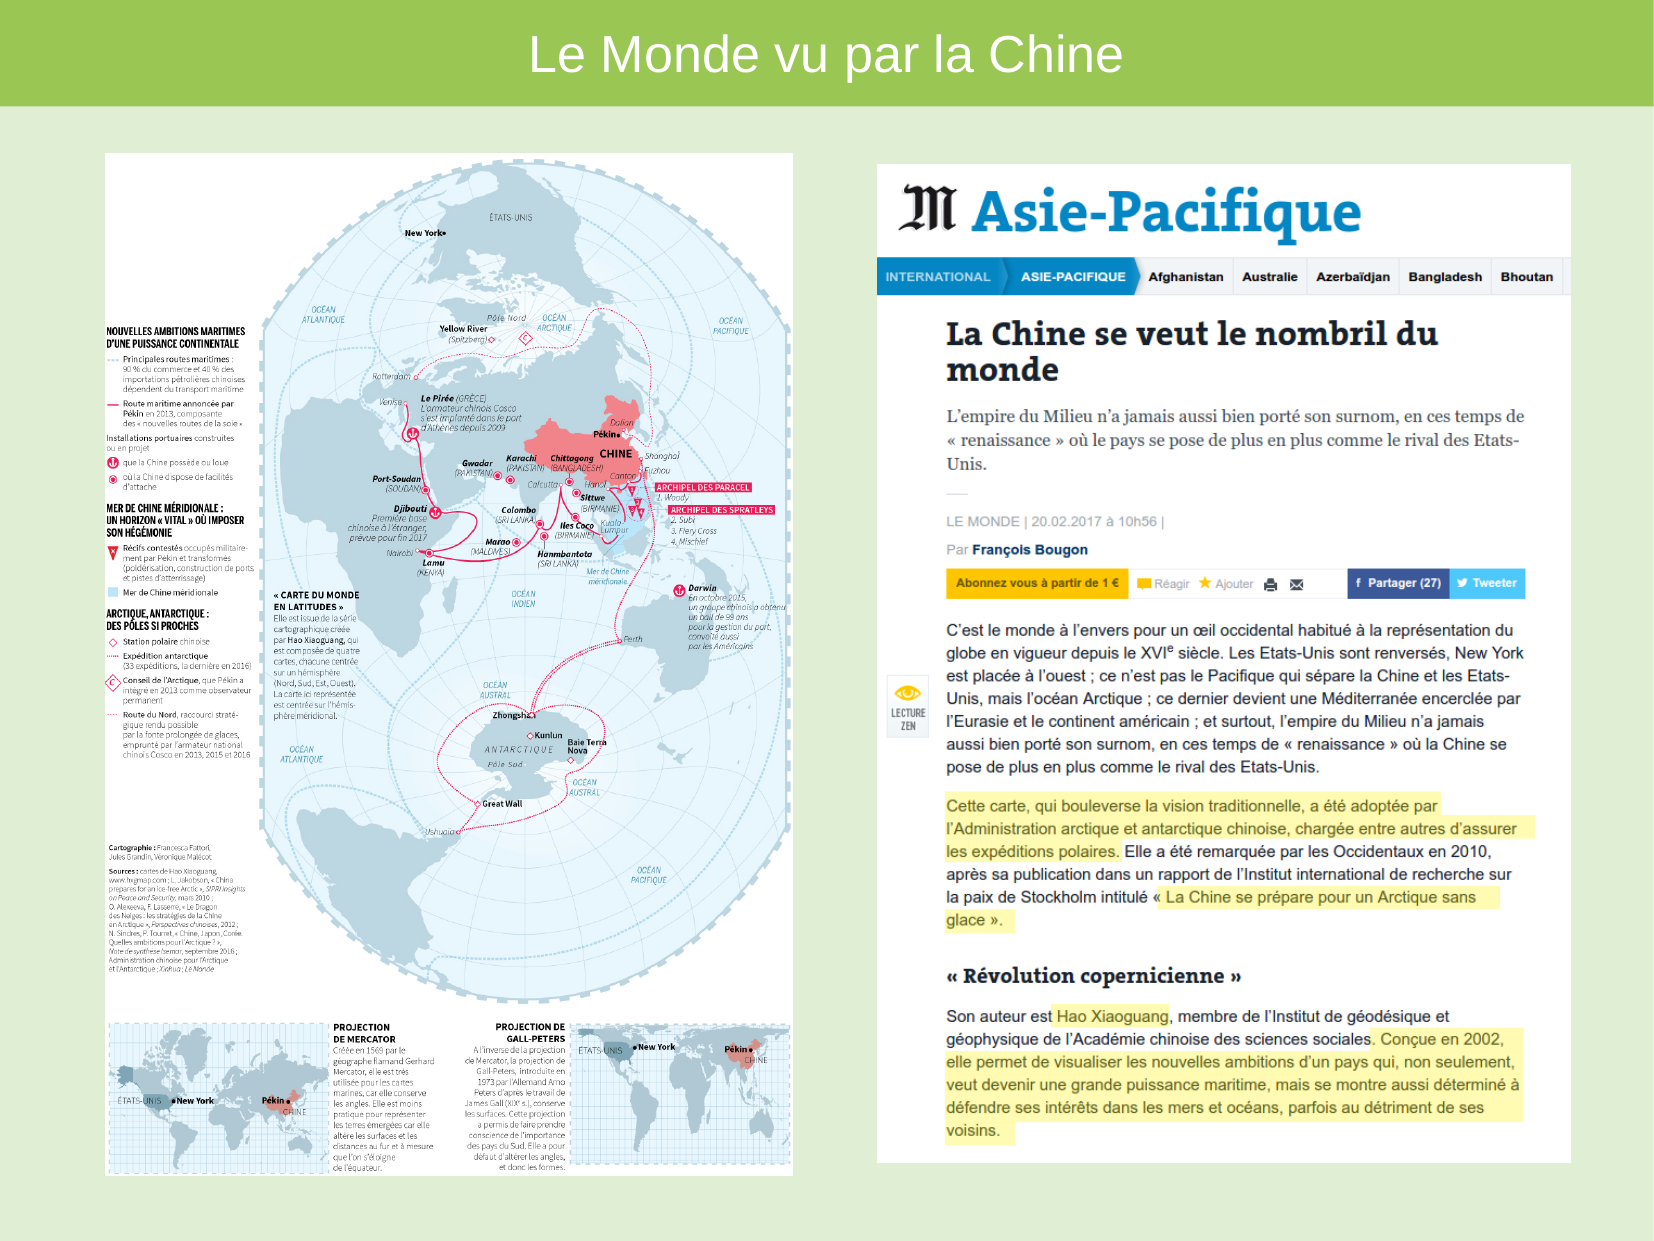

# Le Monde vu par la Chine